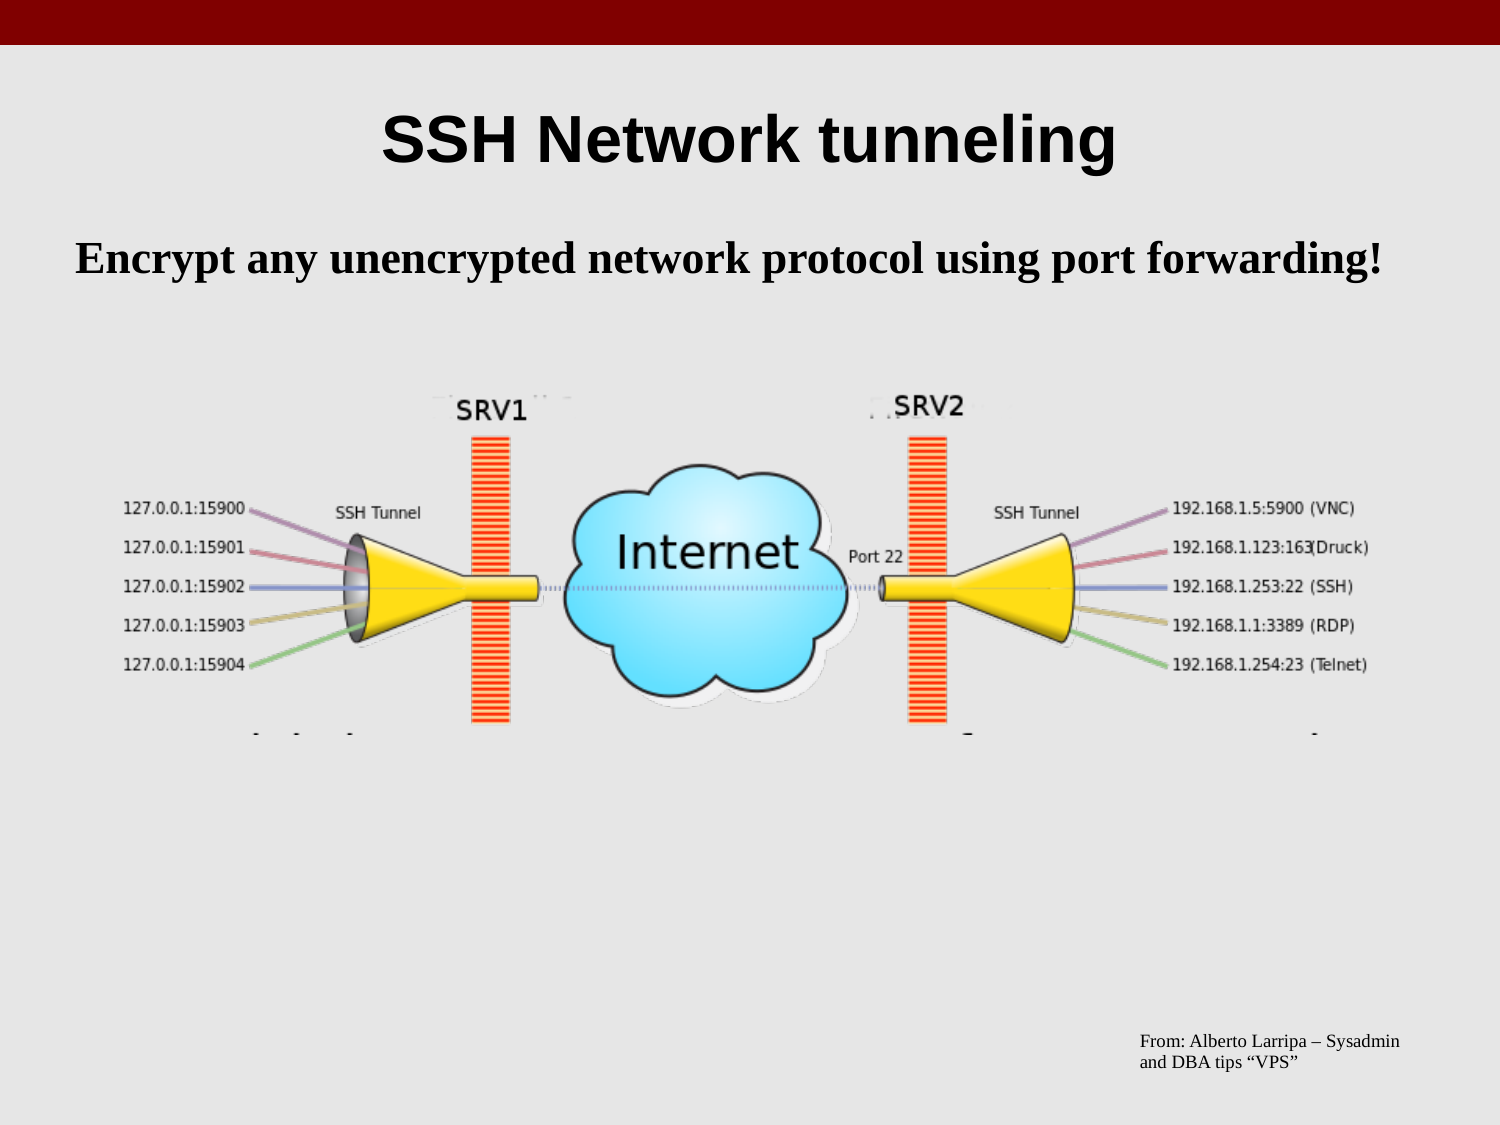

# SSH Network tunneling
Encrypt any unencrypted network protocol using port forwarding!
From: Alberto Larripa – Sysadmin and DBA tips “VPS”